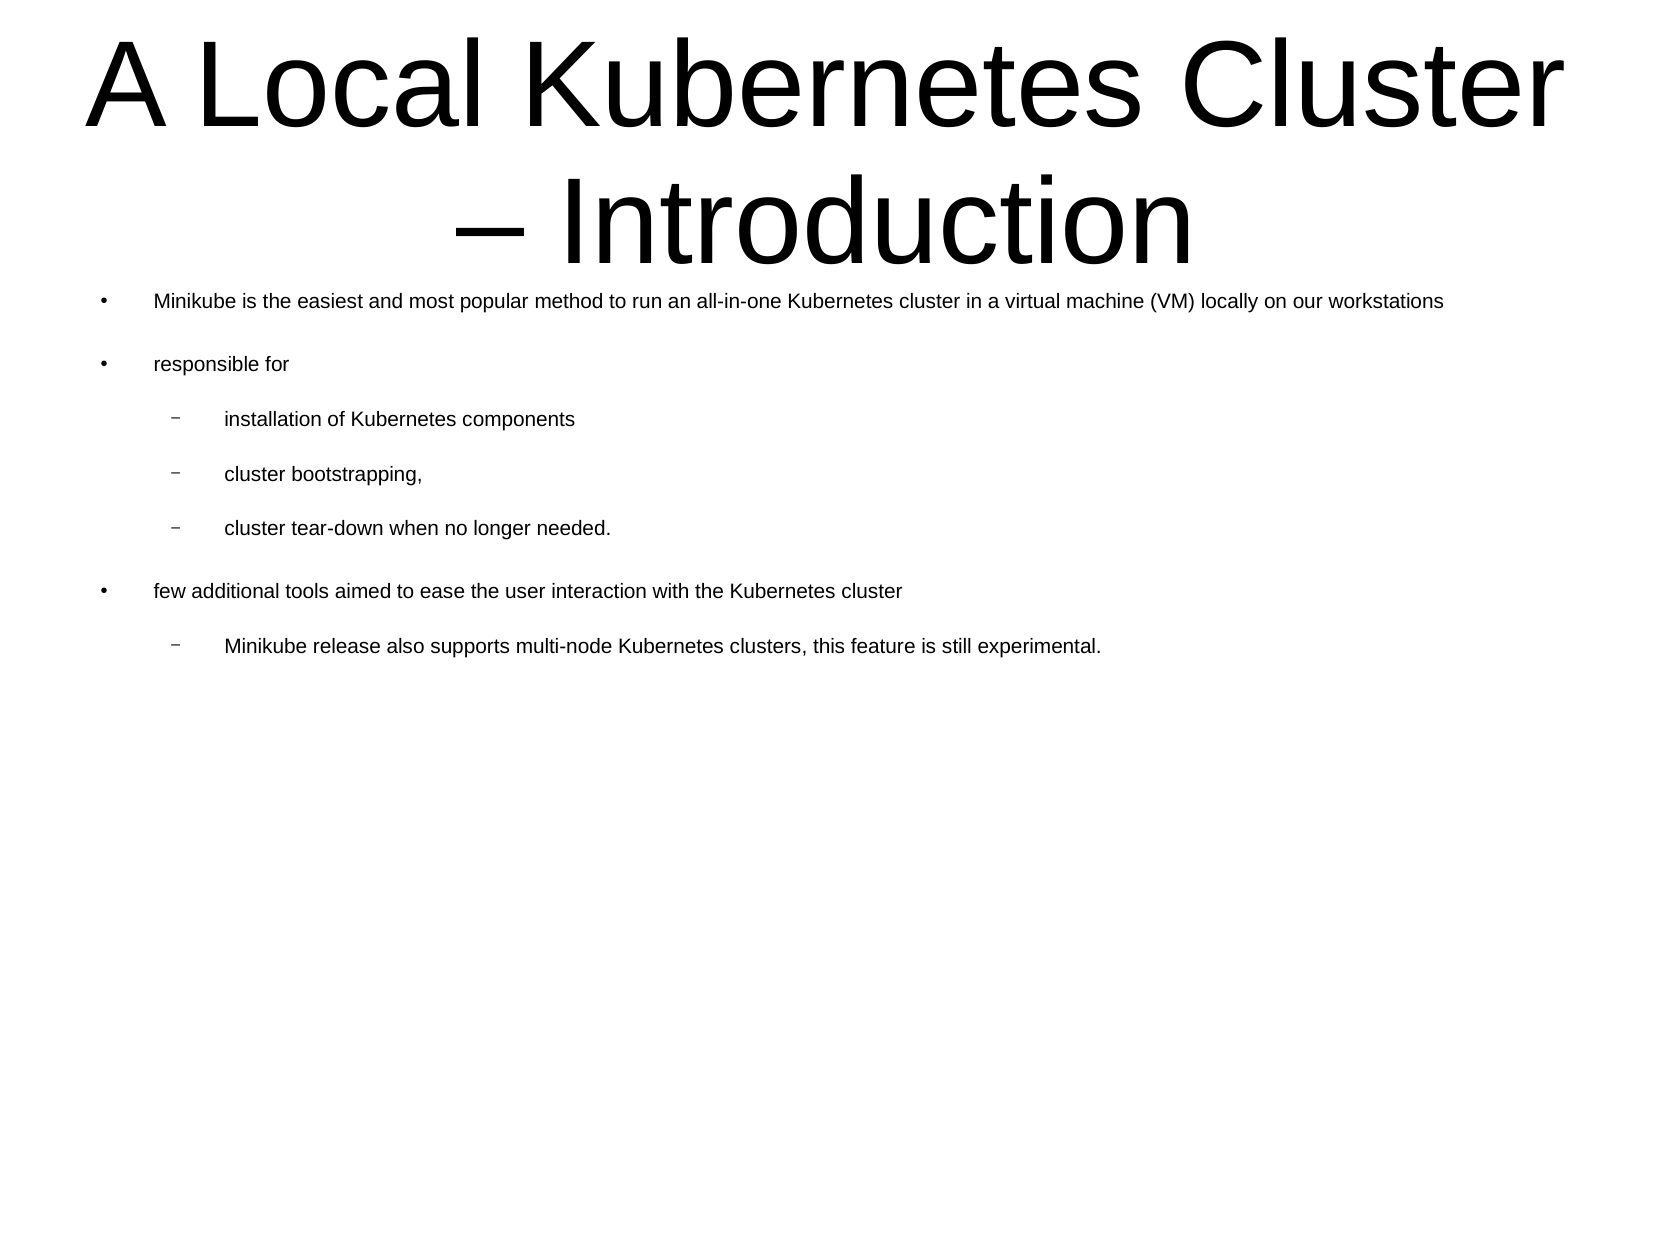

# A Local Kubernetes Cluster – Introduction
Minikube is the easiest and most popular method to run an all-in-one Kubernetes cluster in a virtual machine (VM) locally on our workstations
responsible for
installation of Kubernetes components
cluster bootstrapping,
cluster tear-down when no longer needed.
few additional tools aimed to ease the user interaction with the Kubernetes cluster
Minikube release also supports multi-node Kubernetes clusters, this feature is still experimental.